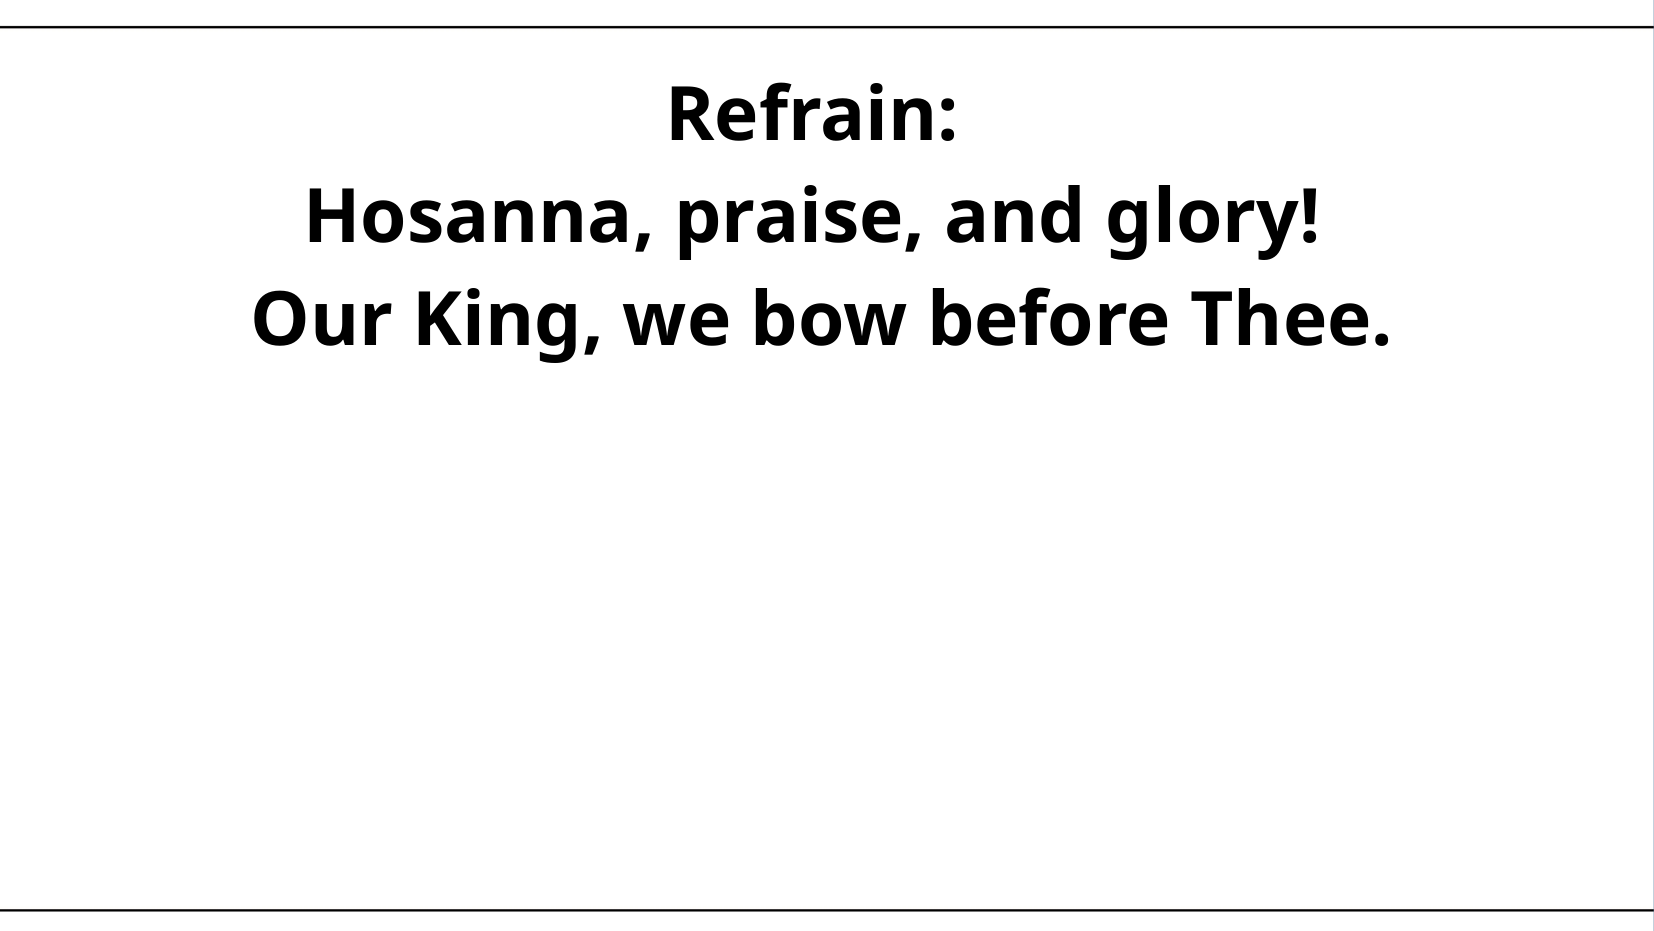

Refrain:
Hosanna, praise, and glory!
Our King, we bow before Thee.